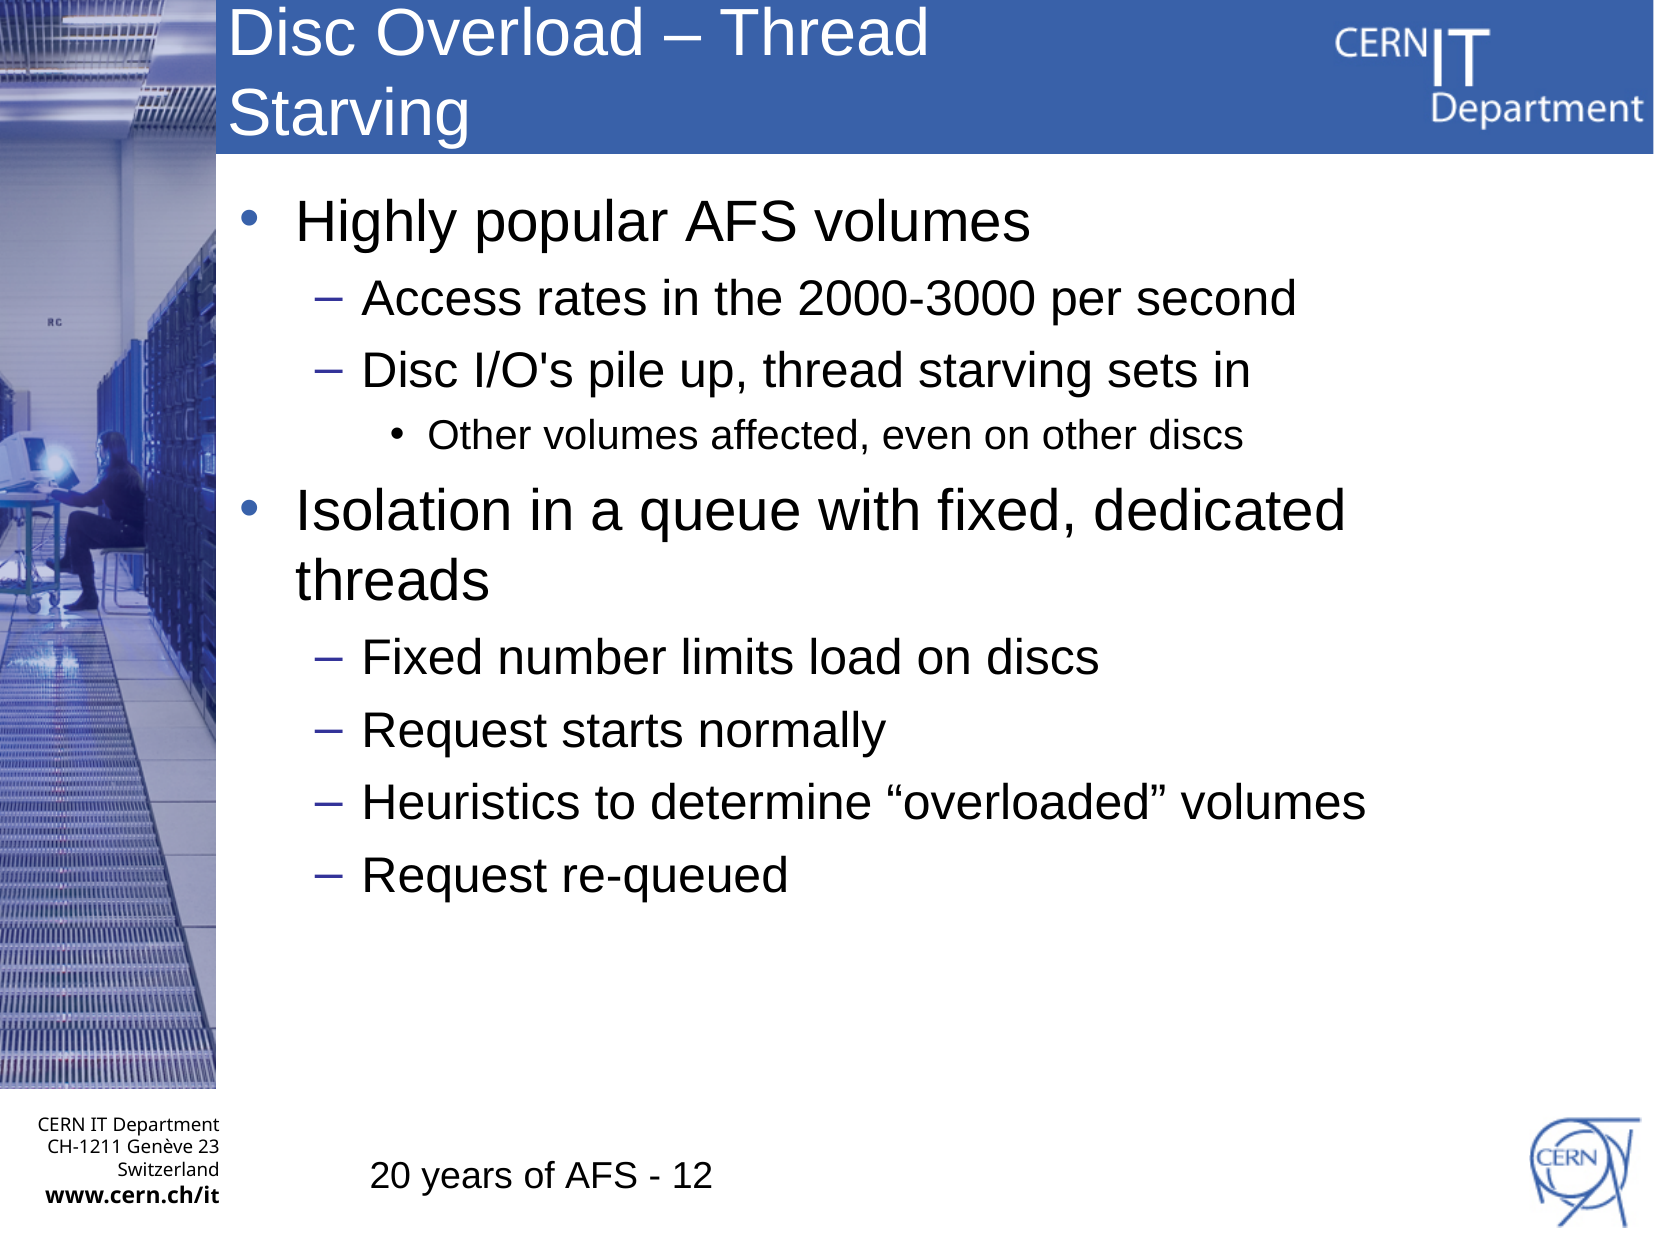

# Disc Overload – Thread Starving
Highly popular AFS volumes
Access rates in the 2000-3000 per second
Disc I/O's pile up, thread starving sets in
Other volumes affected, even on other discs
Isolation in a queue with fixed, dedicated threads
Fixed number limits load on discs
Request starts normally
Heuristics to determine “overloaded” volumes
Request re-queued